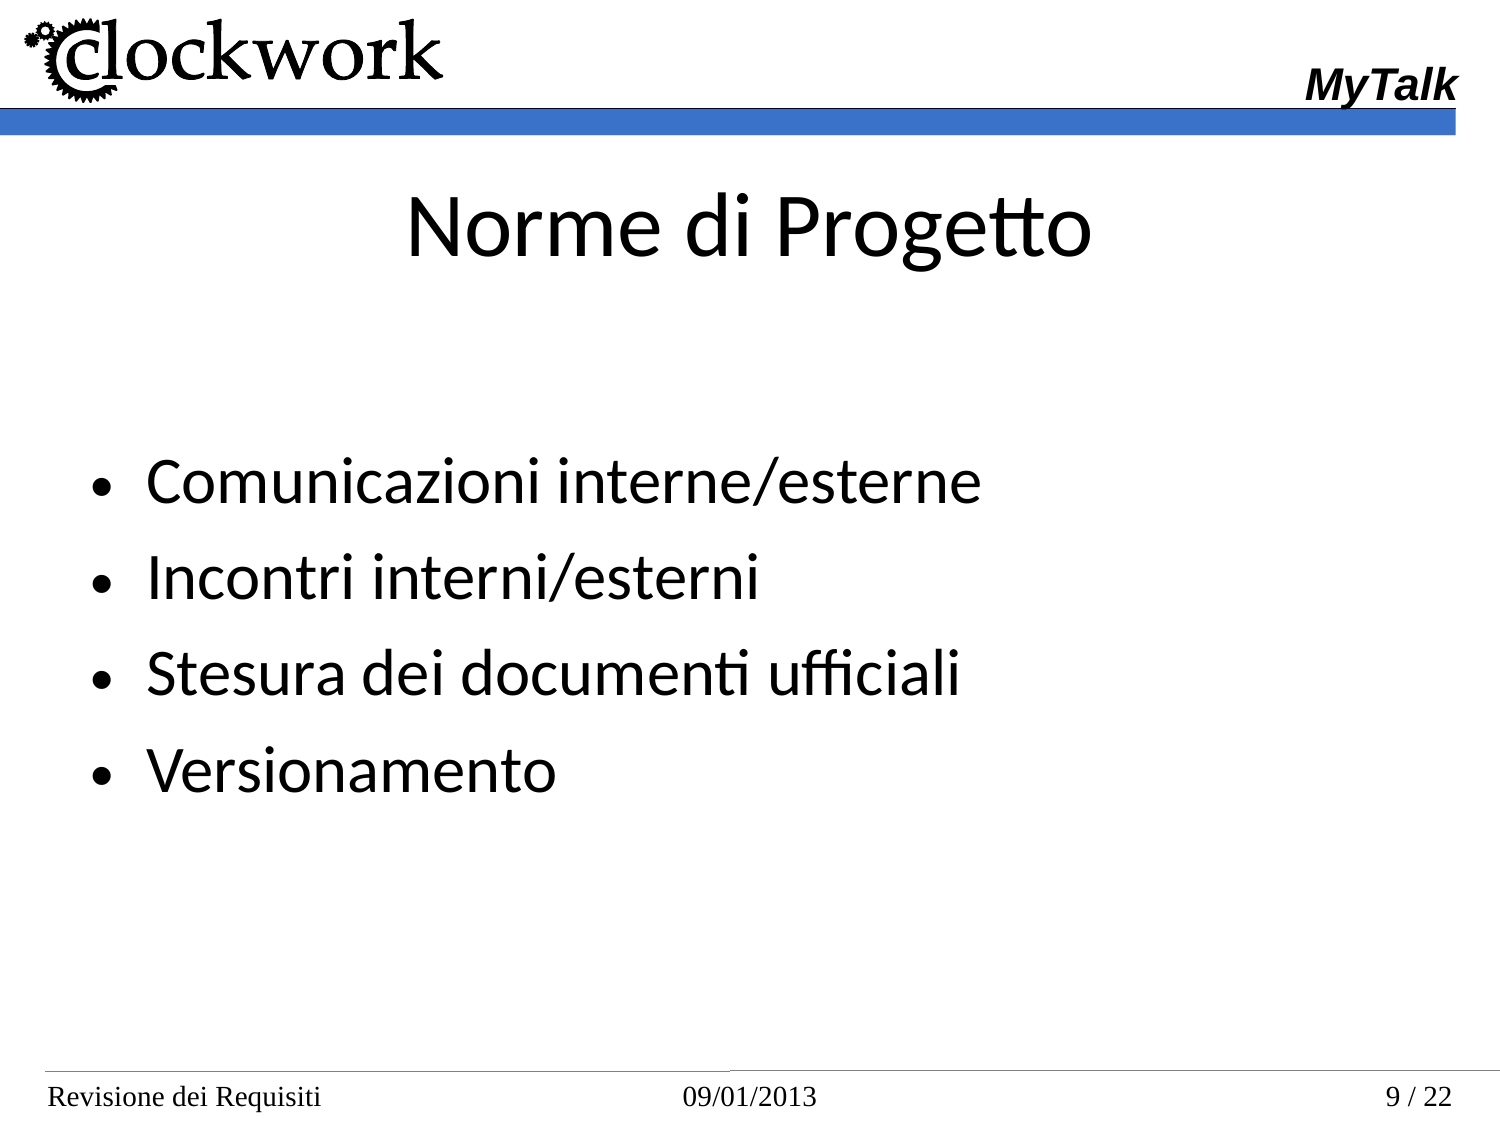

# Norme di Progetto
Comunicazioni interne/esterne
Incontri interni/esterni
Stesura dei documenti ufficiali
Versionamento
Revisione dei Requisiti
09/01/2013
9